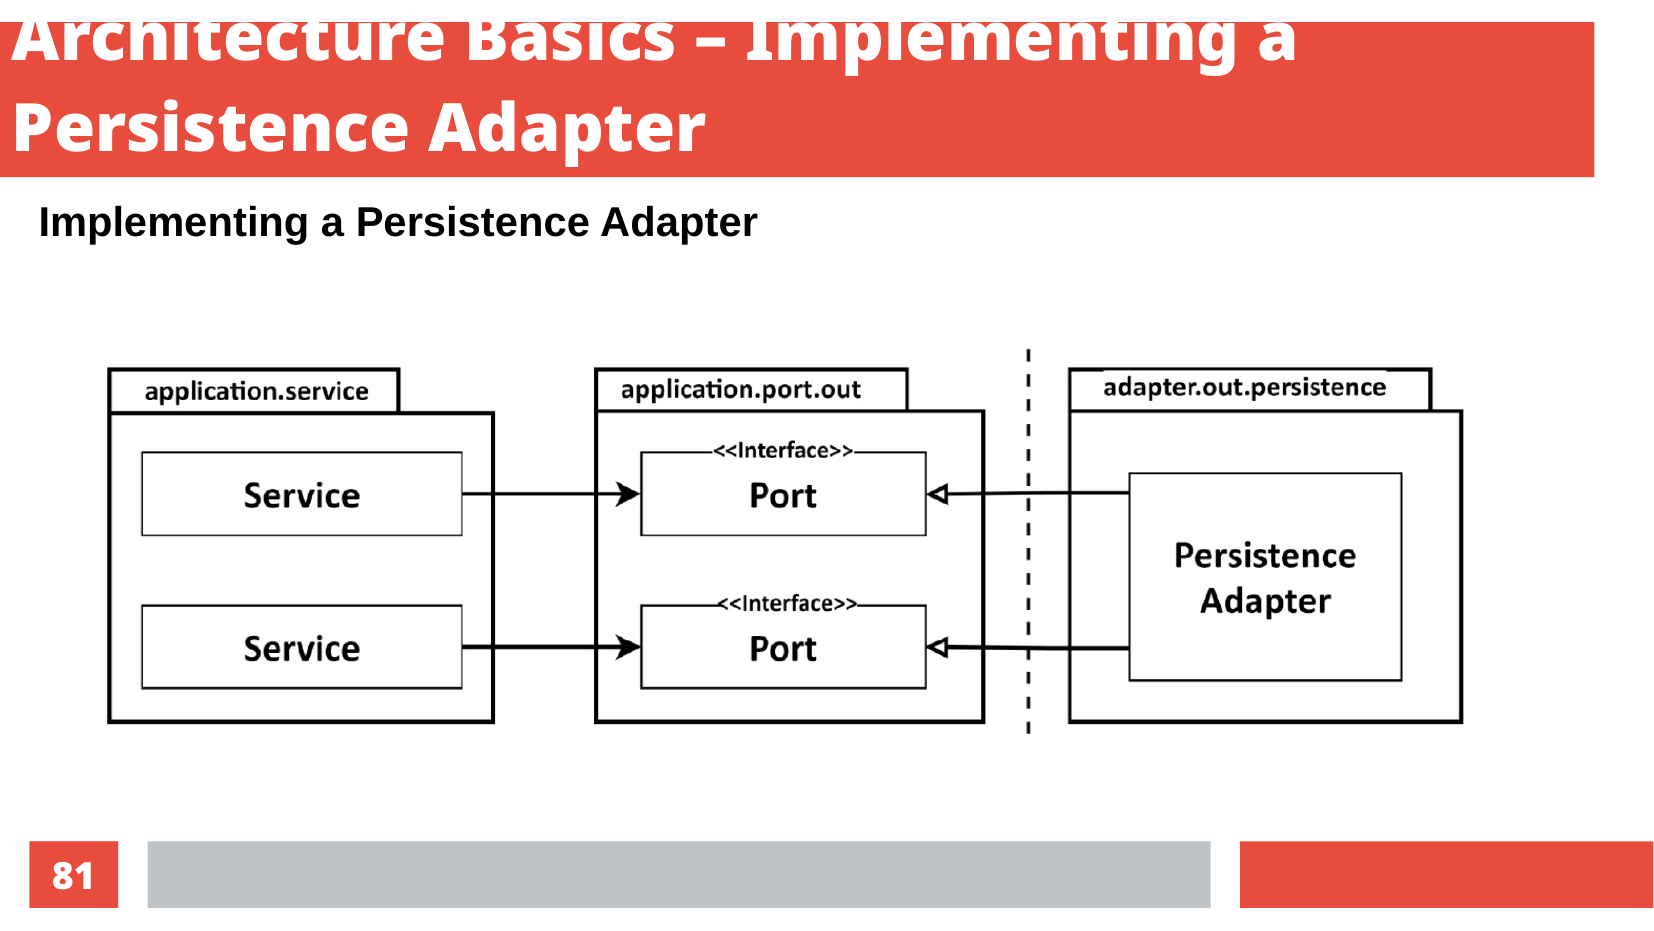

# Architecture Basics – Implementing a Persistence Adapter
Implementing a Persistence Adapter
81